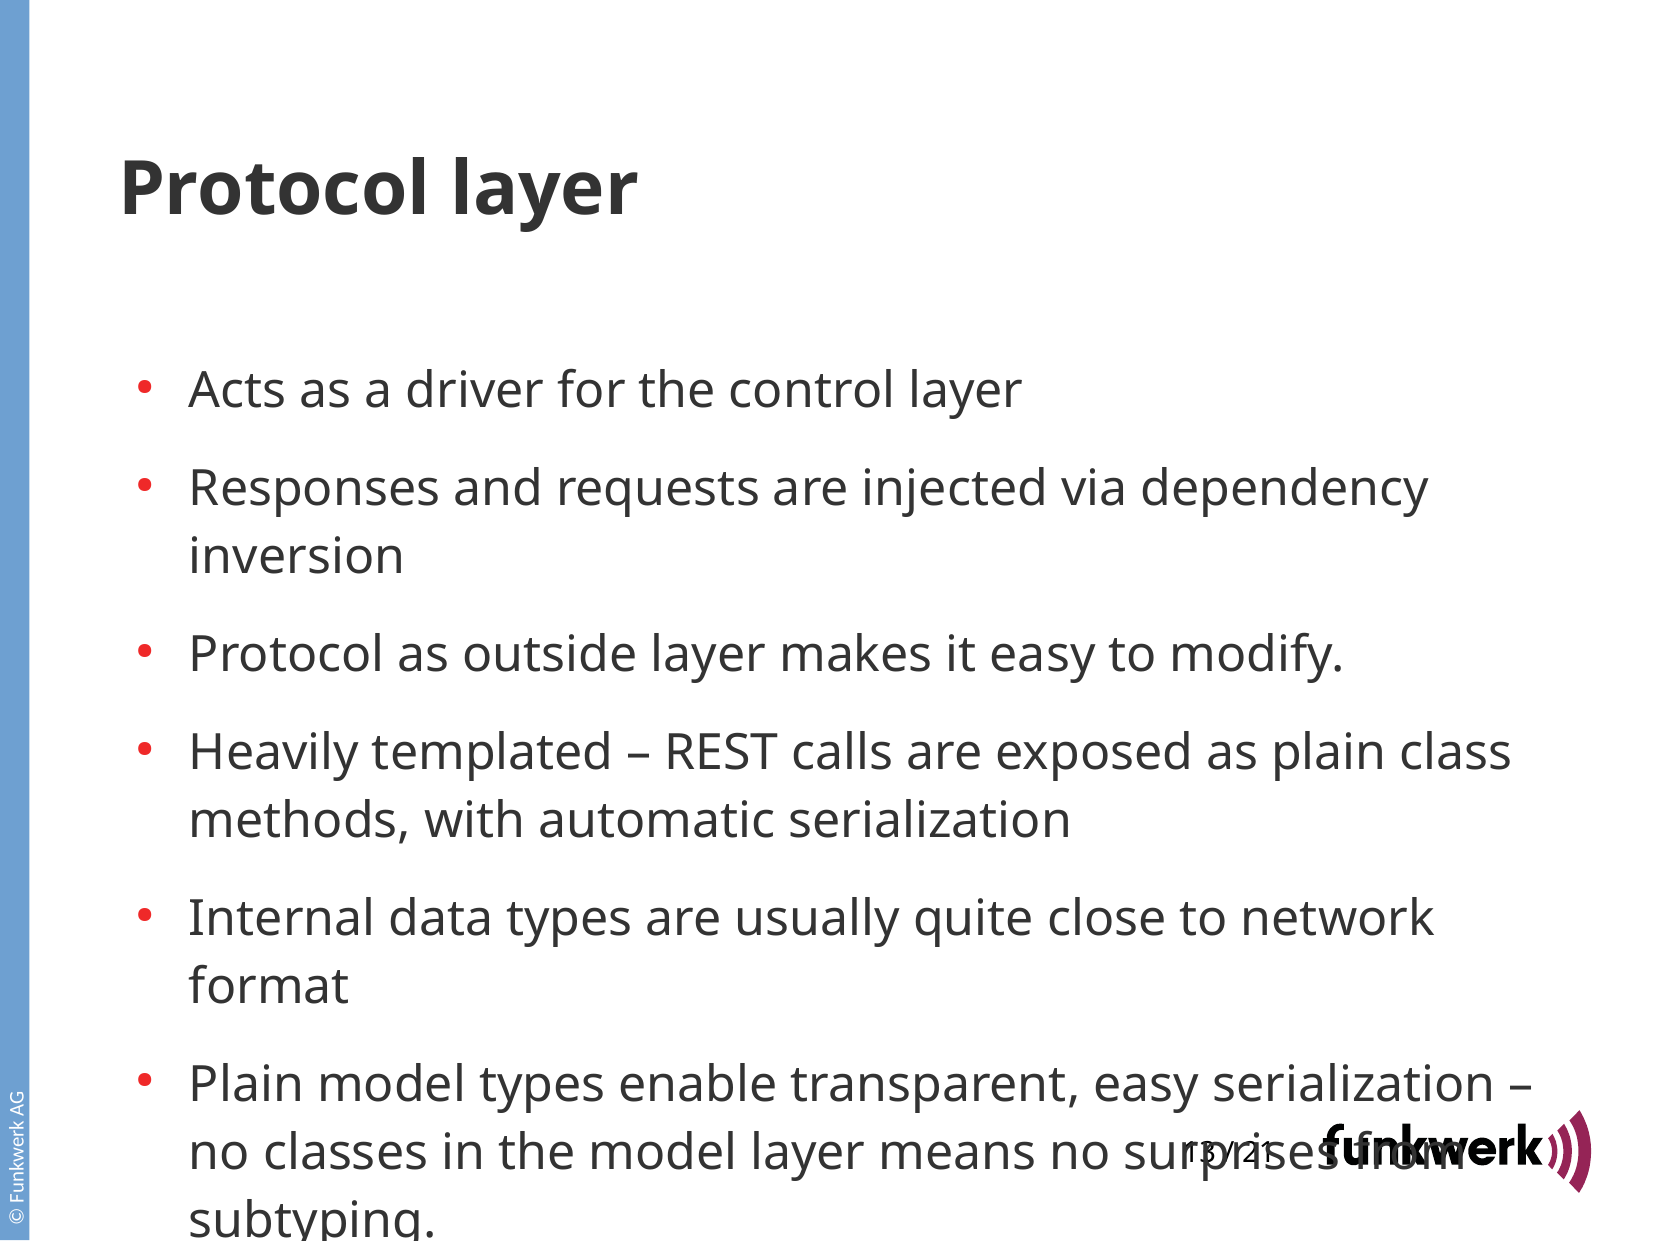

# Protocol layer
Acts as a driver for the control layer
Responses and requests are injected via dependency inversion
Protocol as outside layer makes it easy to modify.
Heavily templated – REST calls are exposed as plain class methods, with automatic serialization
Internal data types are usually quite close to network format
Plain model types enable transparent, easy serialization – no classes in the model layer means no surprises from subtyping.
13